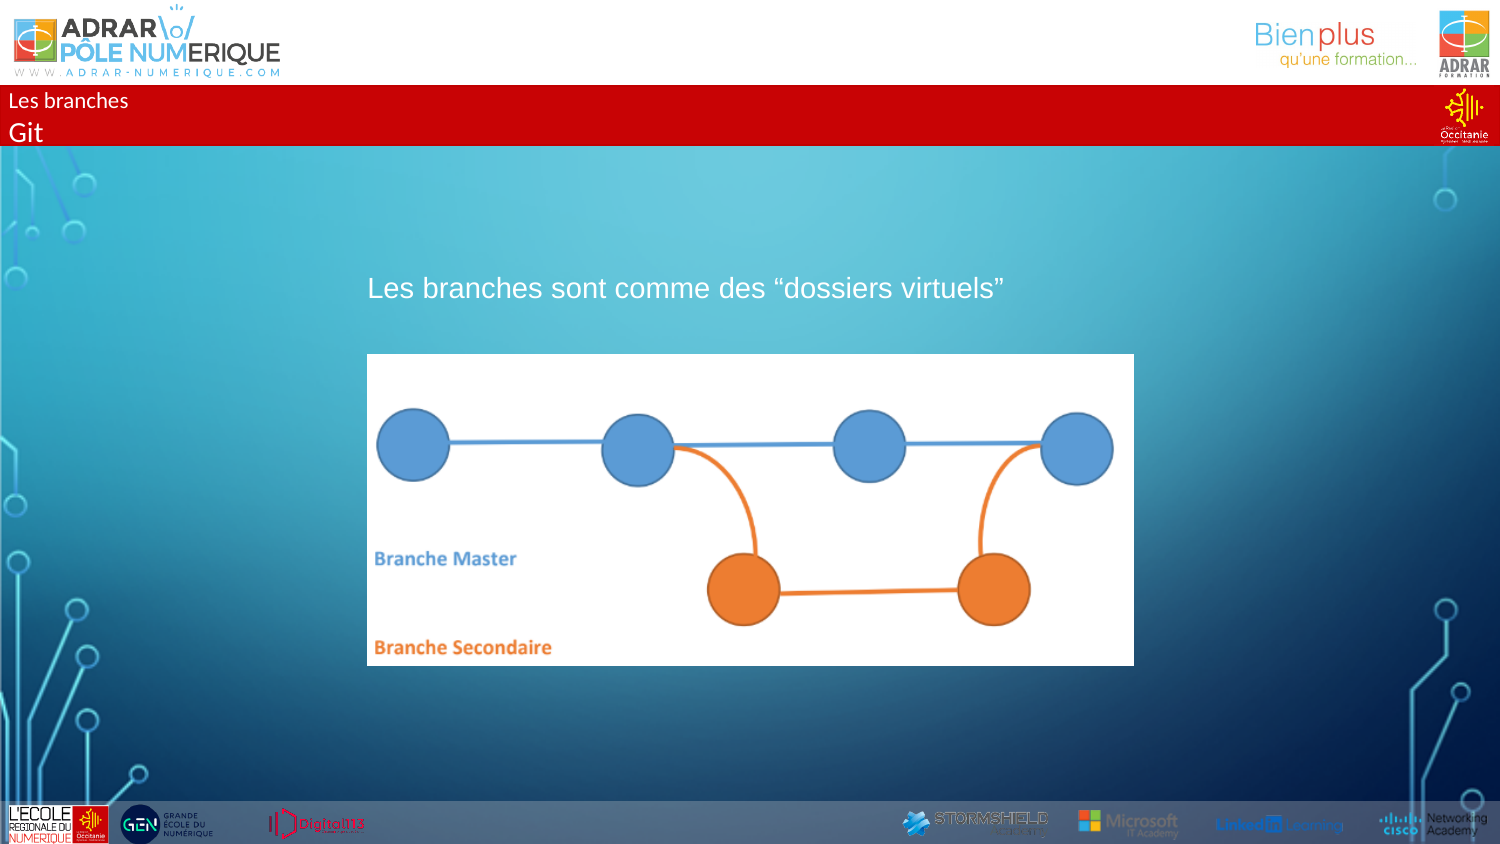

Les branches
Git
Les branches sont comme des “dossiers virtuels”